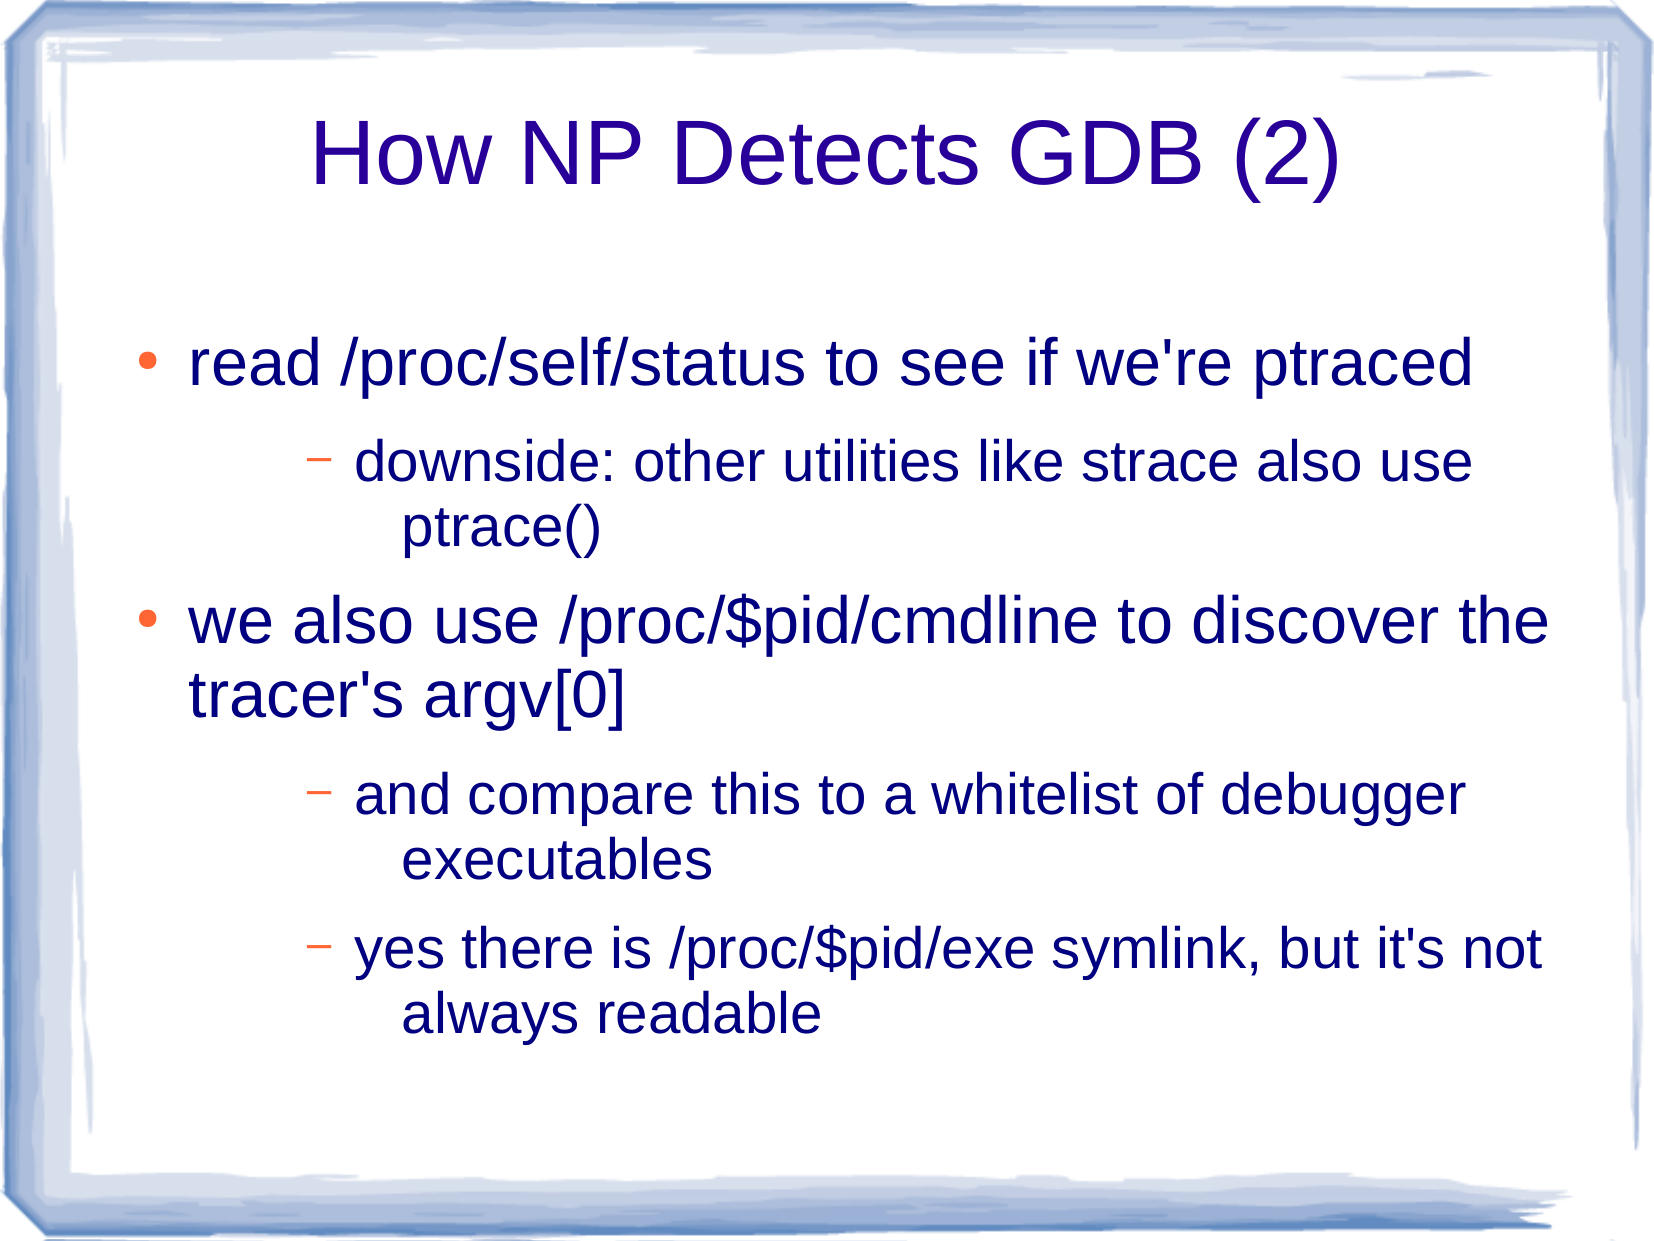

# How NP Detects GDB (2)
read /proc/self/status to see if we're ptraced
downside: other utilities like strace also use ptrace()
we also use /proc/$pid/cmdline to discover the tracer's argv[0]
and compare this to a whitelist of debugger executables
yes there is /proc/$pid/exe symlink, but it's not always readable